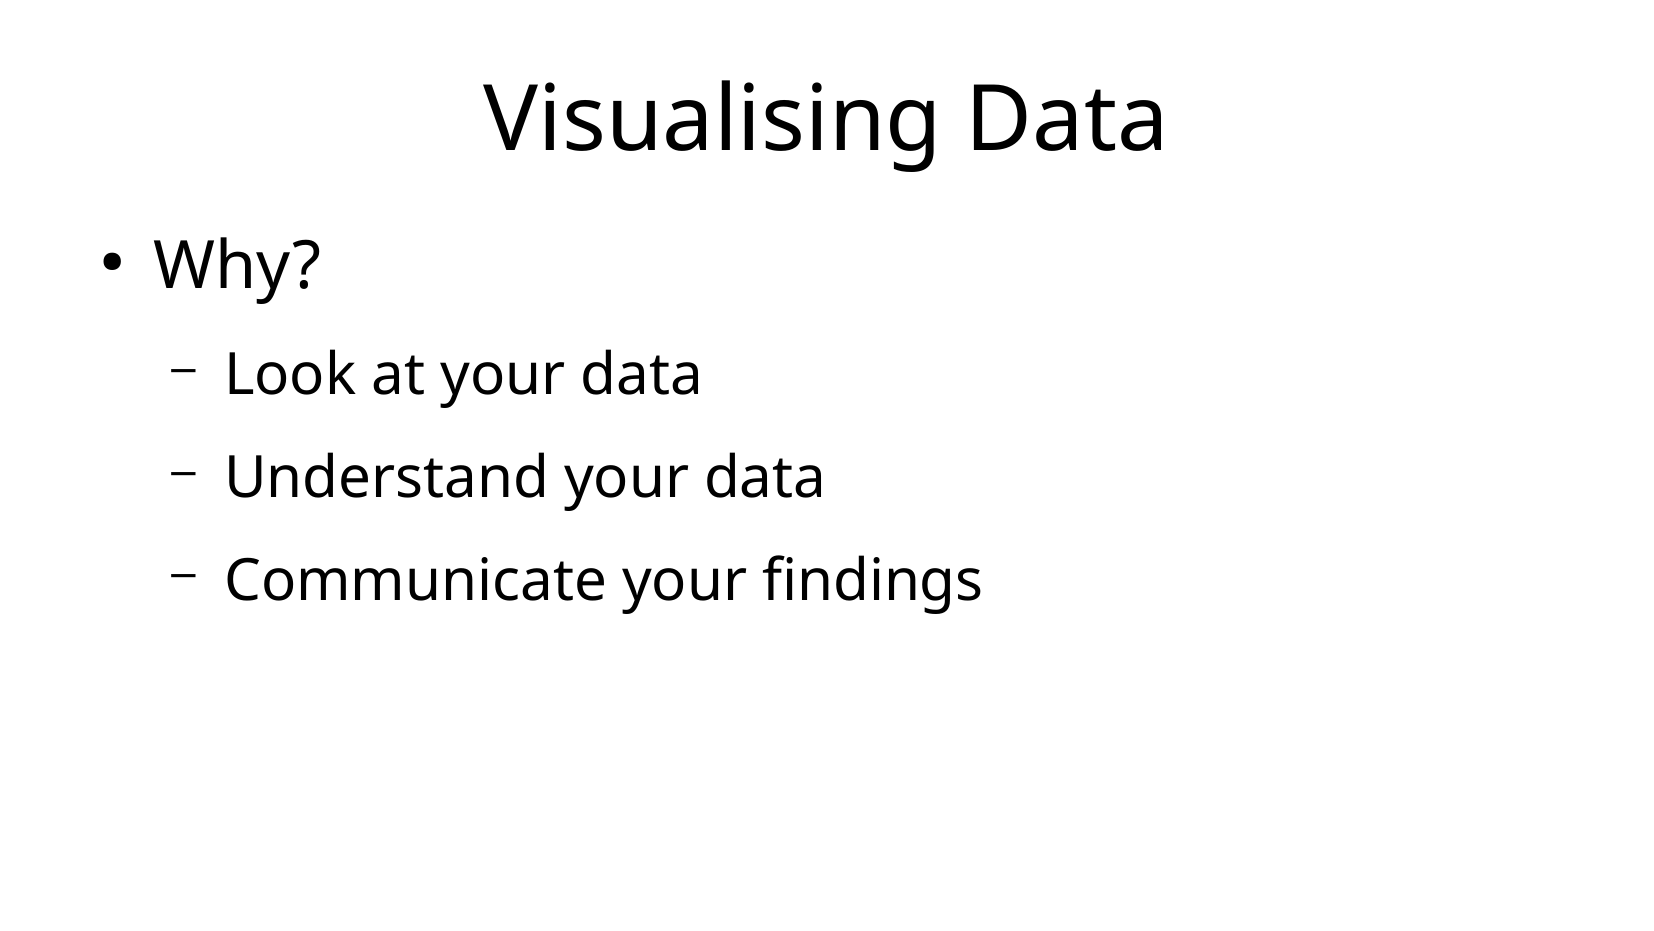

# Visualising Data
Why?
Look at your data
Understand your data
Communicate your findings